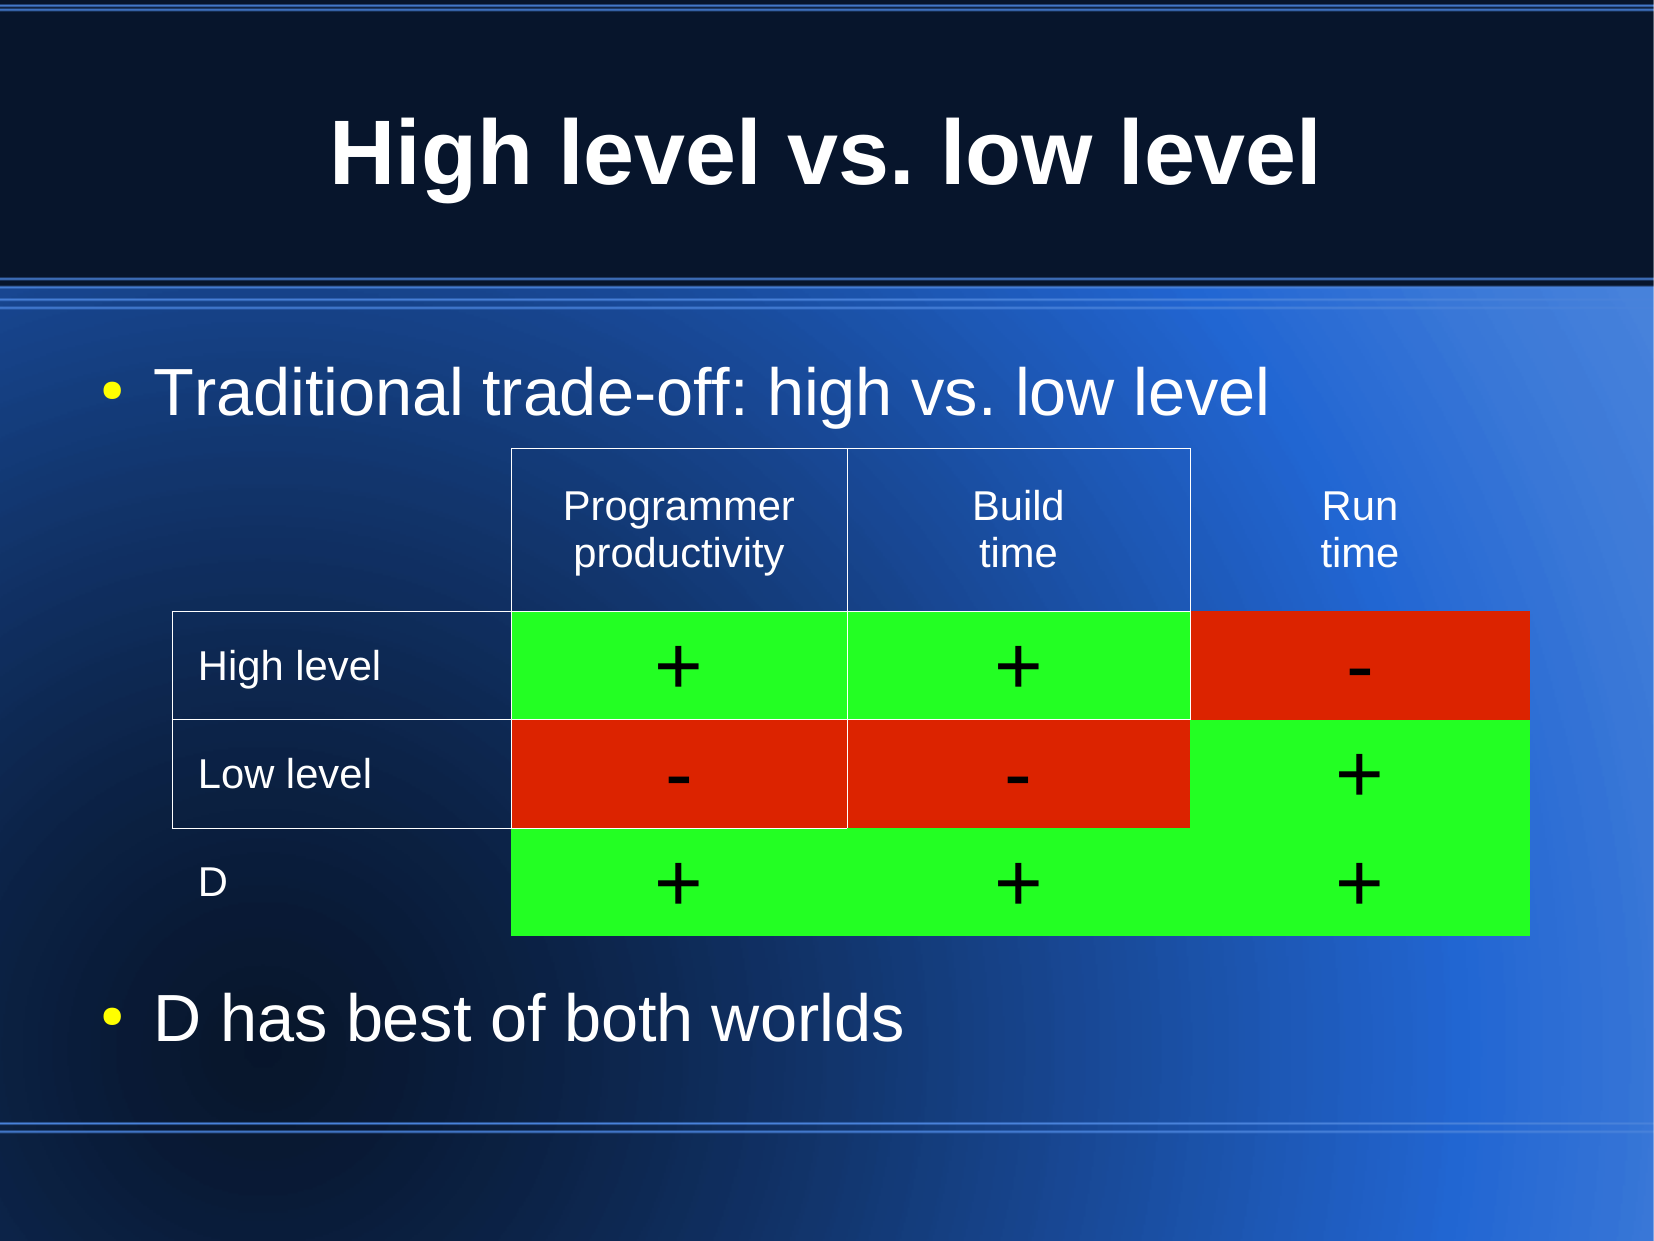

# High level vs. low level
Traditional trade-off: high vs. low level
D has best of both worlds
| | Programmer productivity | Build time | Run time |
| --- | --- | --- | --- |
| High level | + | + | - |
| Low level | - | - | + |
| D | + | + | + |